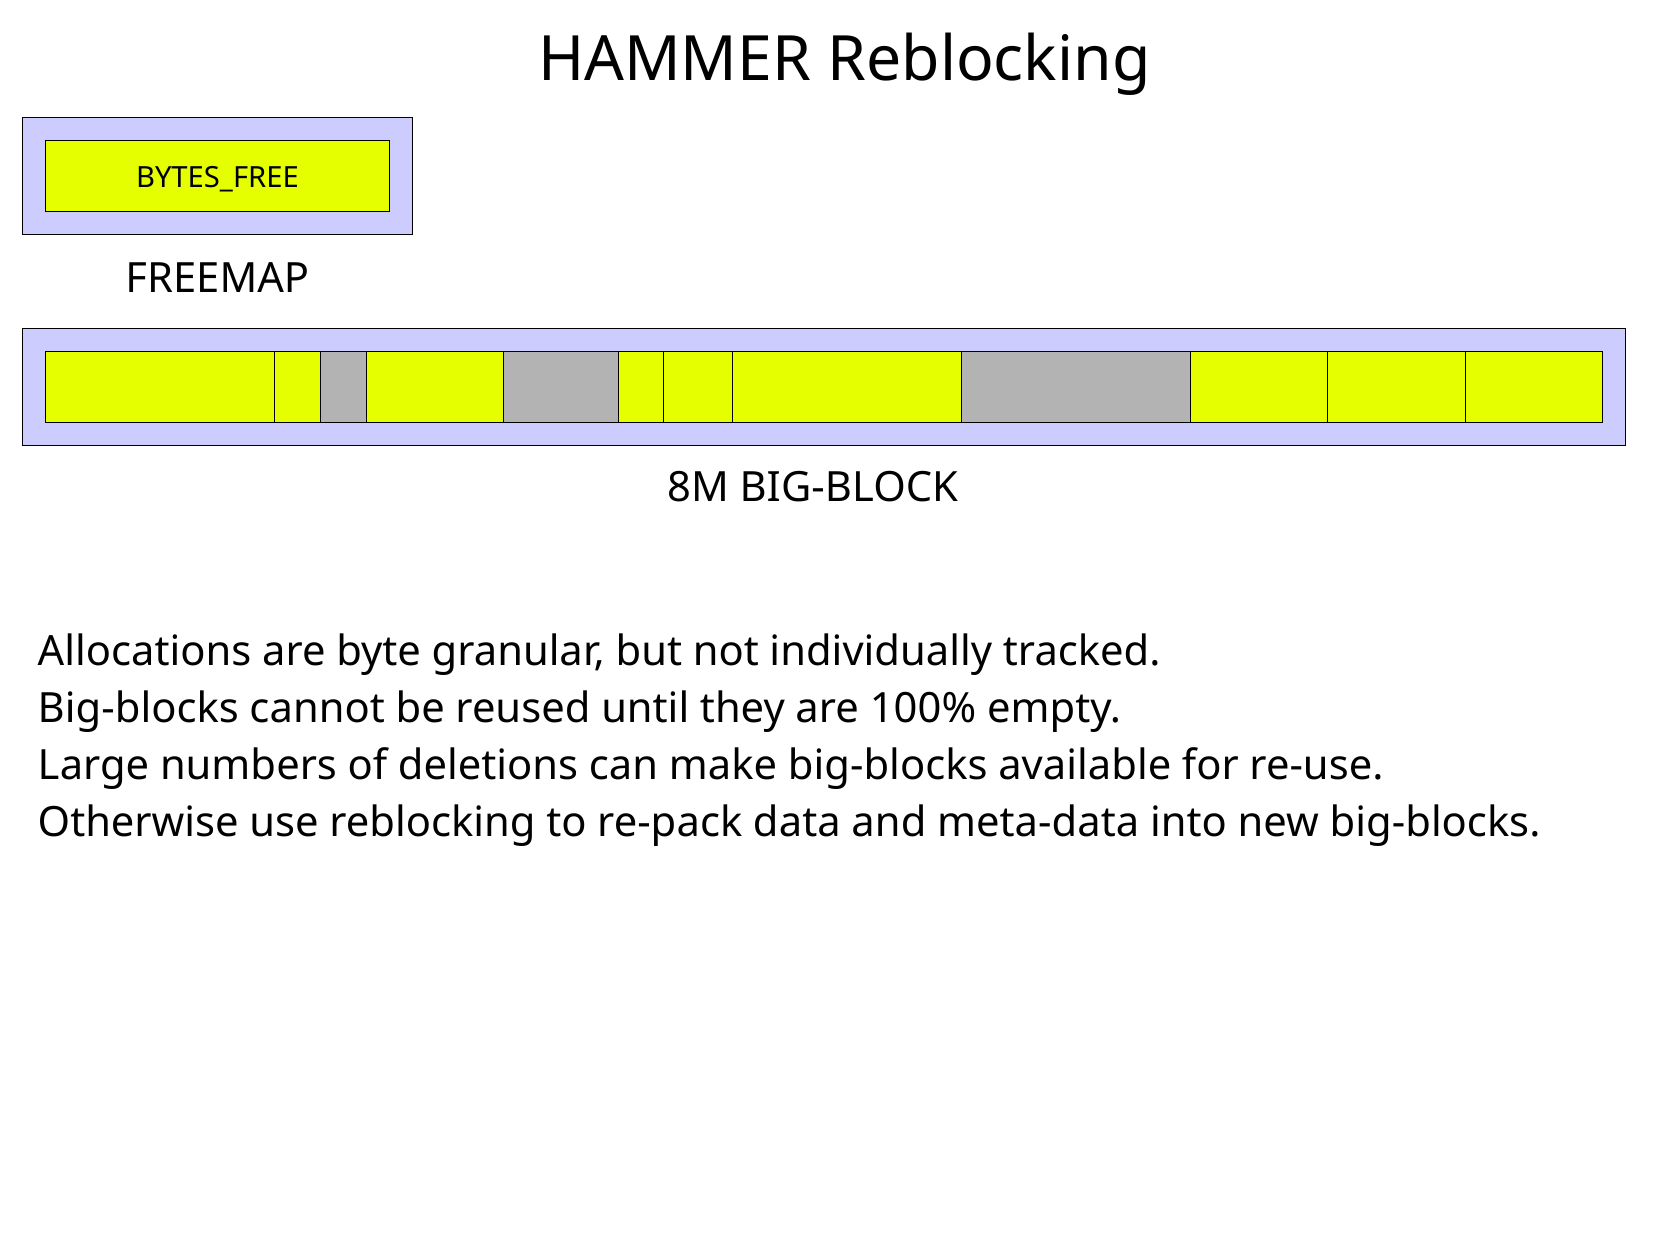

HAMMER Reblocking
BYTES_FREE
FREEMAP
8M BIG-BLOCK
Allocations are byte granular, but not individually tracked.
Big-blocks cannot be reused until they are 100% empty.
Large numbers of deletions can make big-blocks available for re-use.
Otherwise use reblocking to re-pack data and meta-data into new big-blocks.